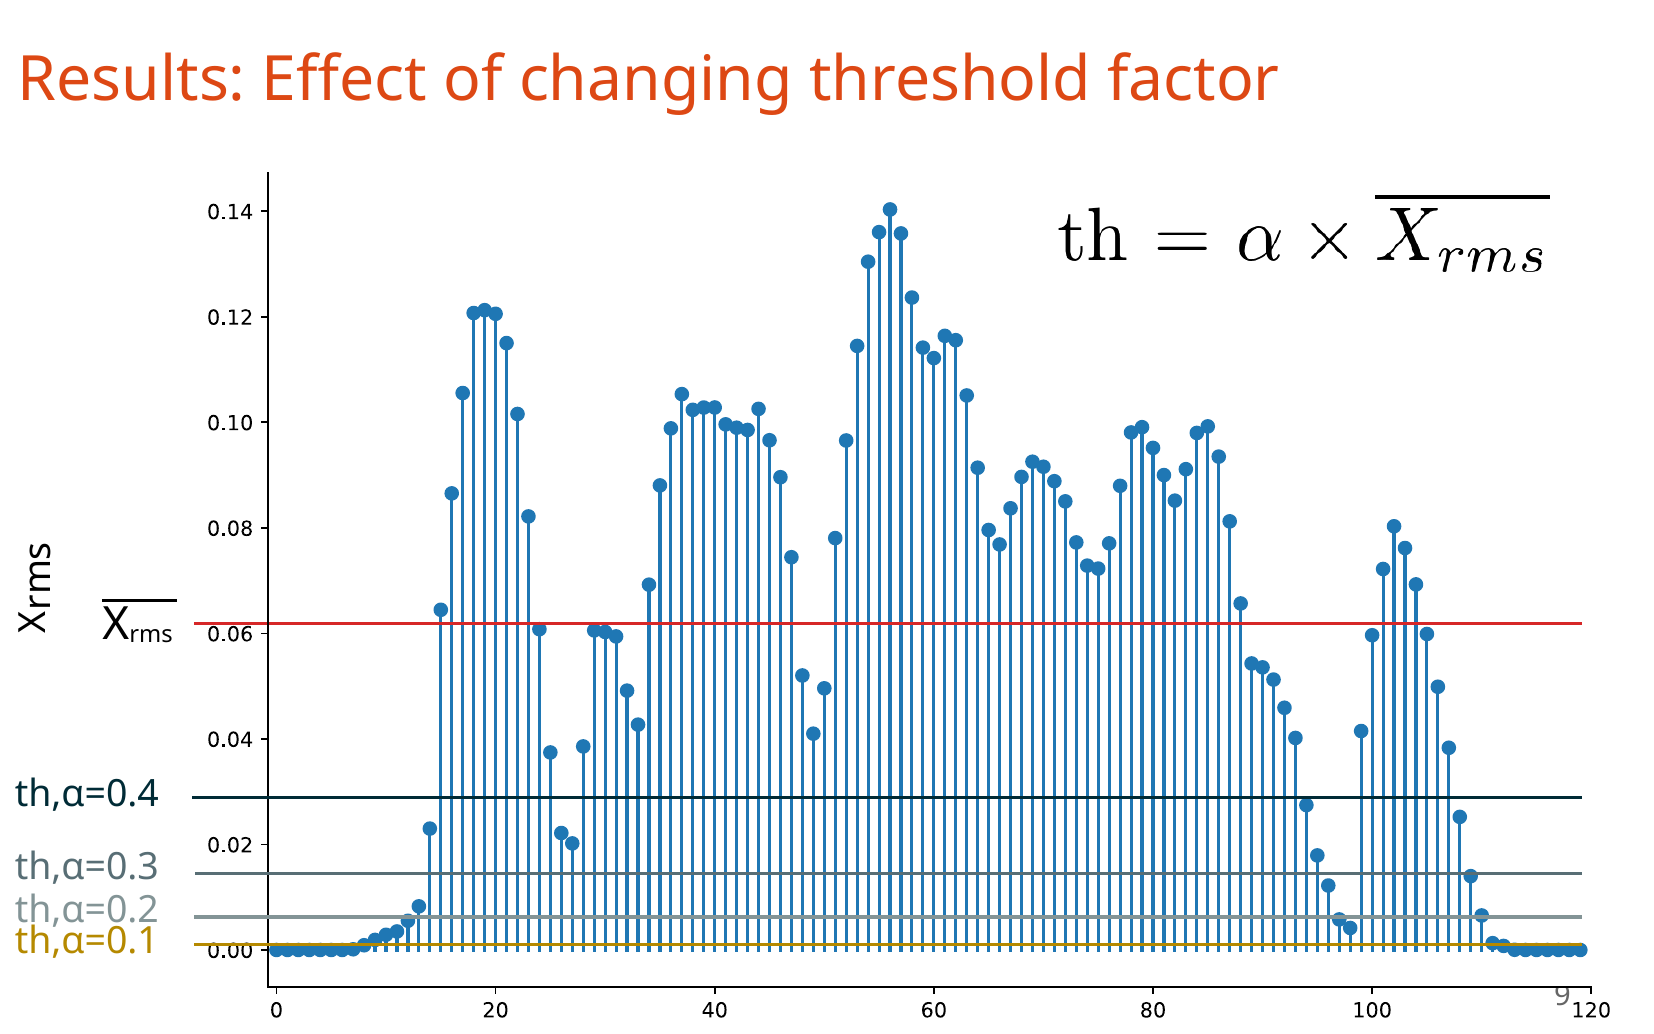

# Results: Effect of changing threshold factor
9